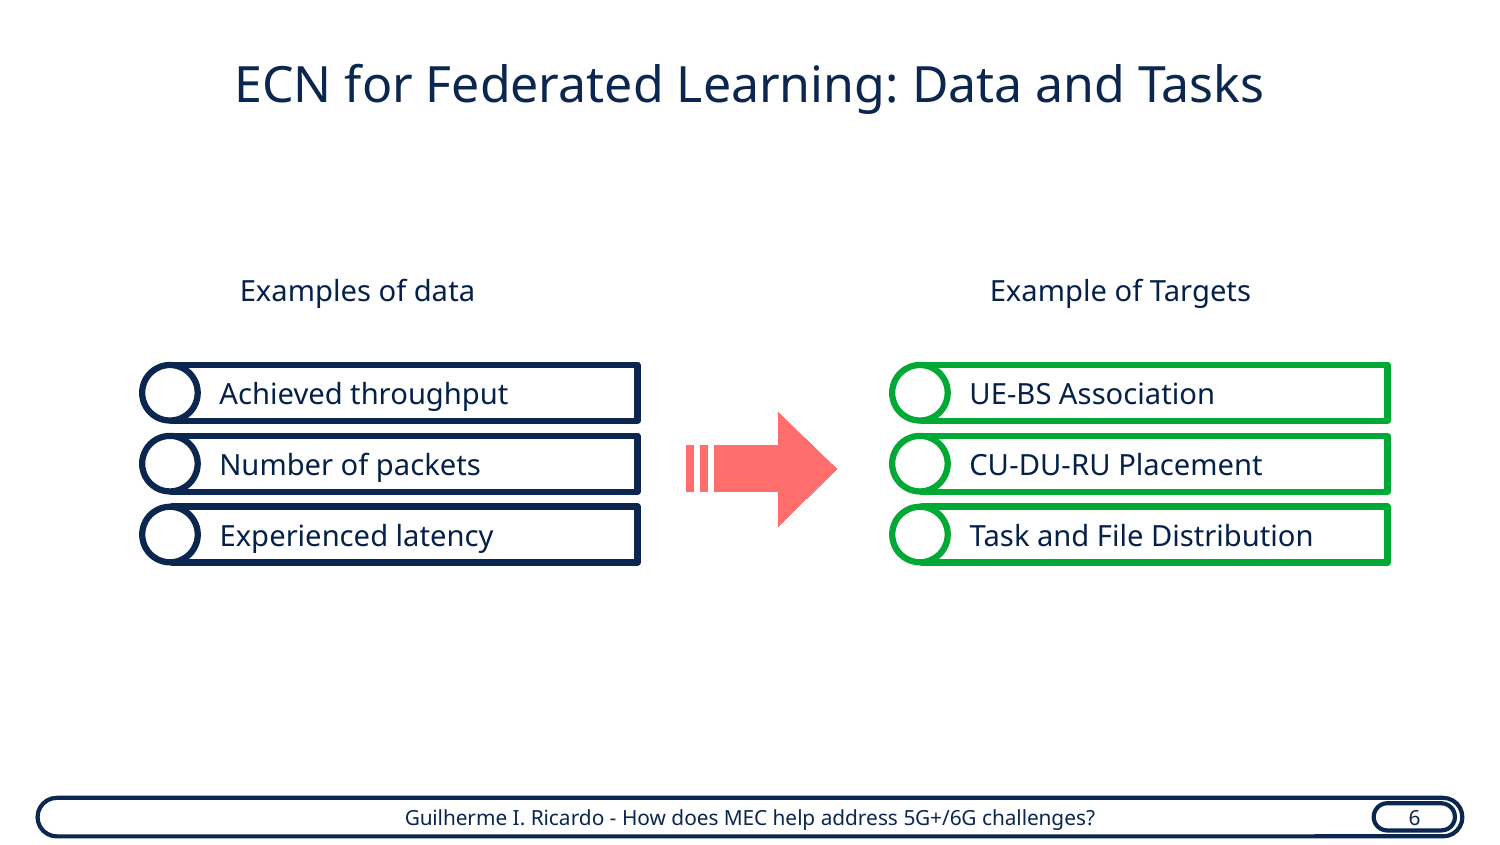

ECN for Federated Learning: Data and Tasks
Examples of data
Example of Targets
 Achieved throughput
 Number of packets
 Experienced latency
 UE-BS Association
 CU-DU-RU Placement
 Task and File Distribution
Guilherme I. Ricardo - How does MEC help address 5G+/6G challenges?
6